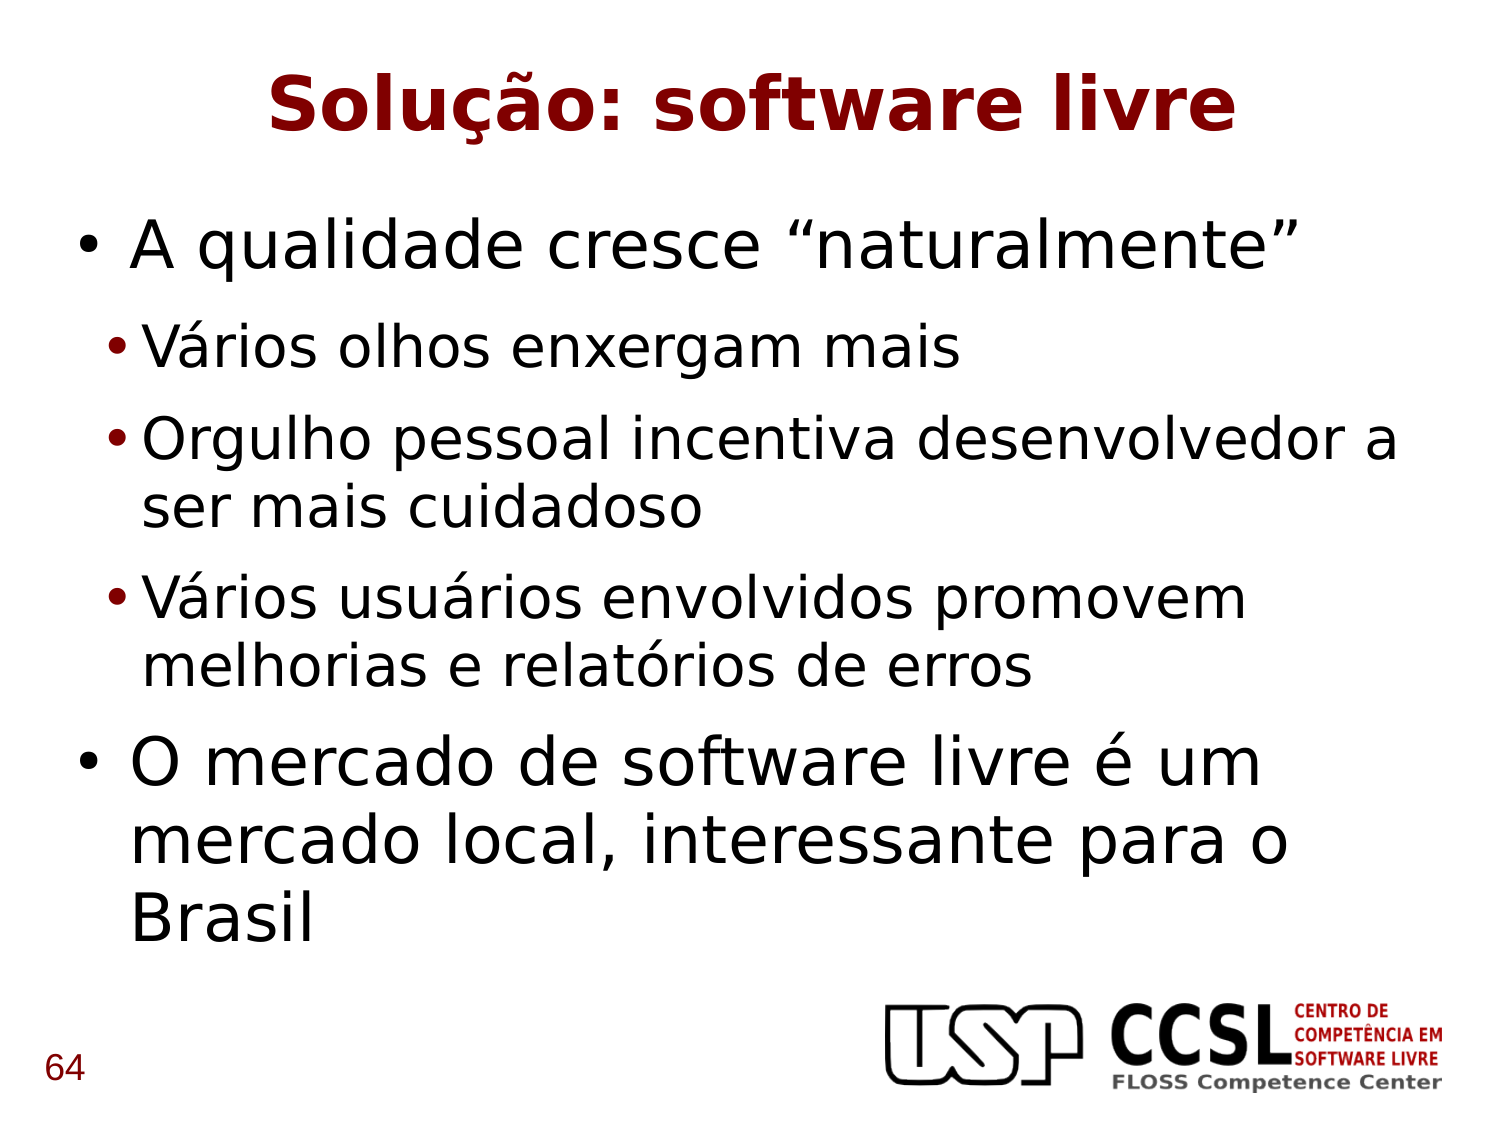

# Solução: software livre
A qualidade cresce “naturalmente”
Vários olhos enxergam mais
Orgulho pessoal incentiva desenvolvedor a ser mais cuidadoso
Vários usuários envolvidos promovem melhorias e relatórios de erros
O mercado de software livre é um mercado local, interessante para o Brasil